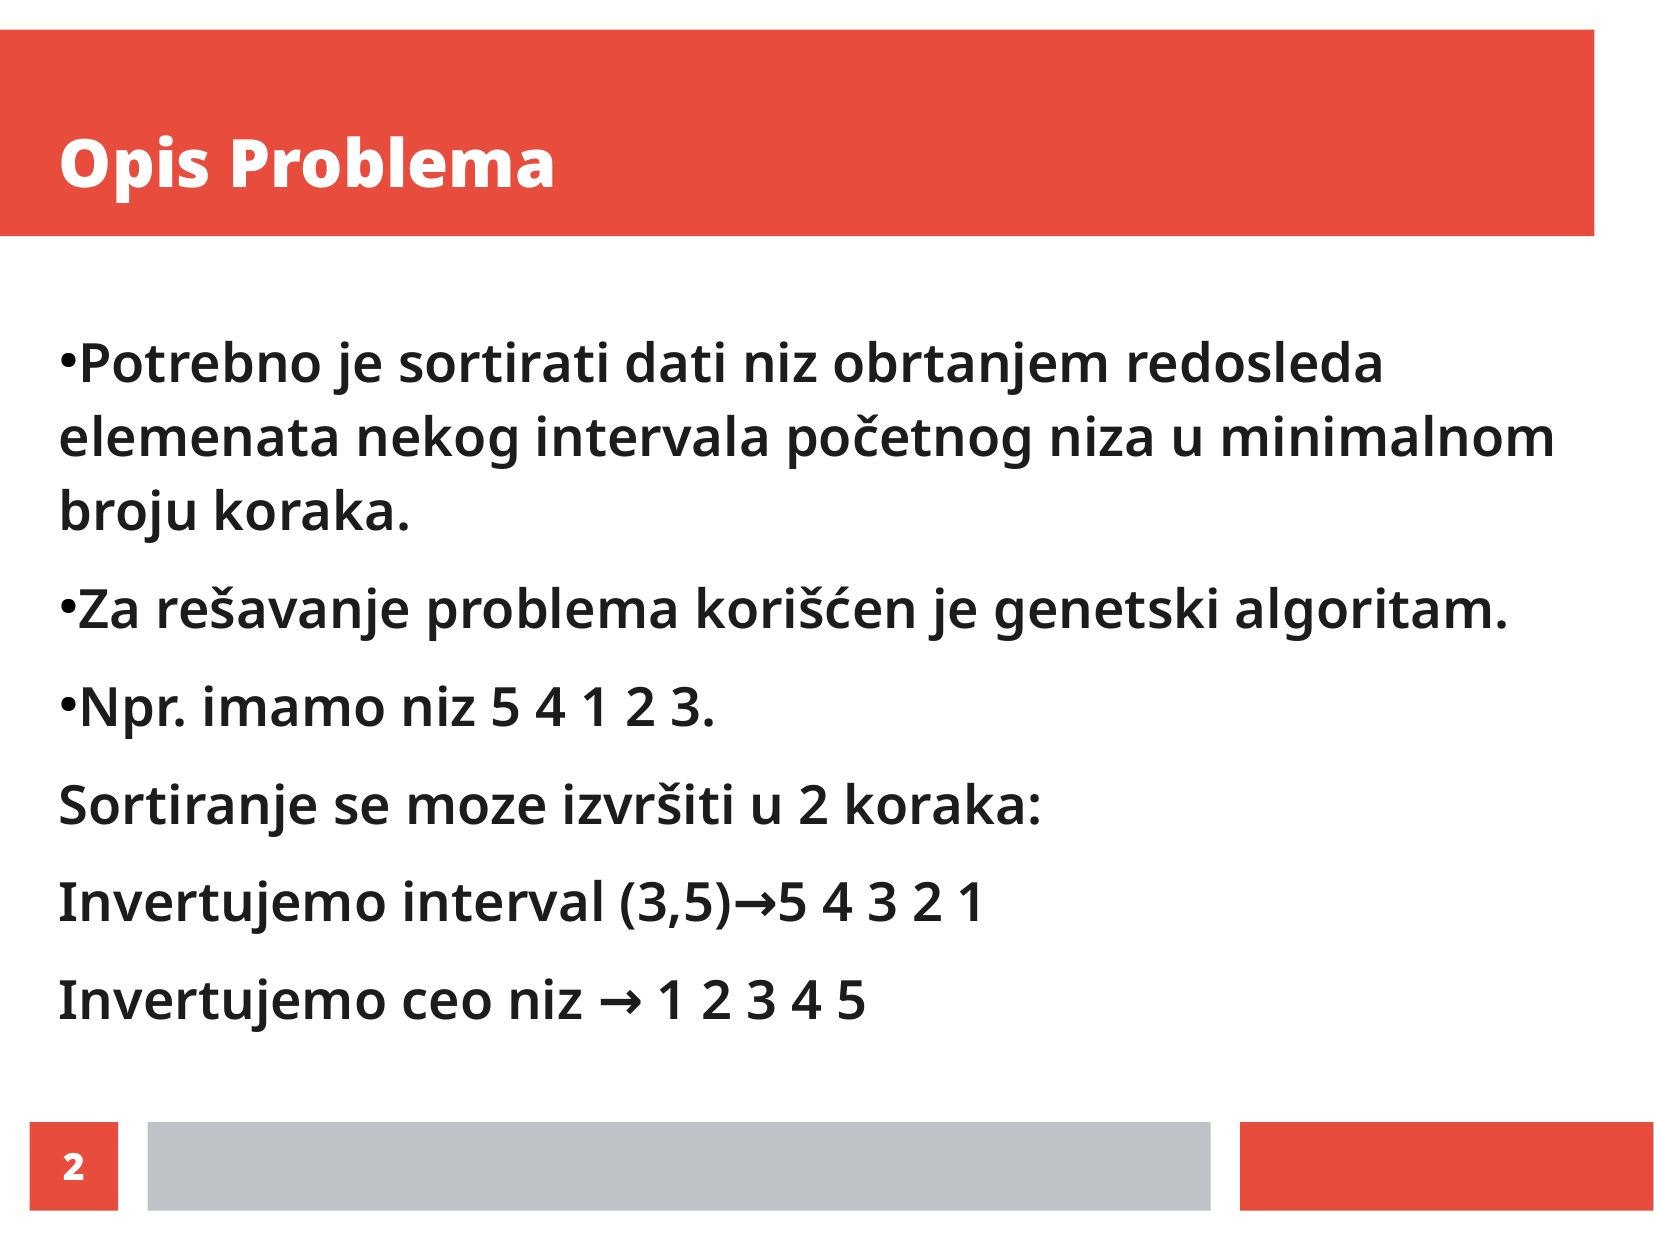

# Opis Problema
Potrebno je sortirati dati niz obrtanjem redosleda elemenata nekog intervala početnog niza u minimalnom broju koraka.
Za rešavanje problema korišćen je genetski algoritam.
Npr. imamo niz 5 4 1 2 3.
Sortiranje se moze izvršiti u 2 koraka:
Invertujemo interval (3,5)→5 4 3 2 1
Invertujemo ceo niz → 1 2 3 4 5
2